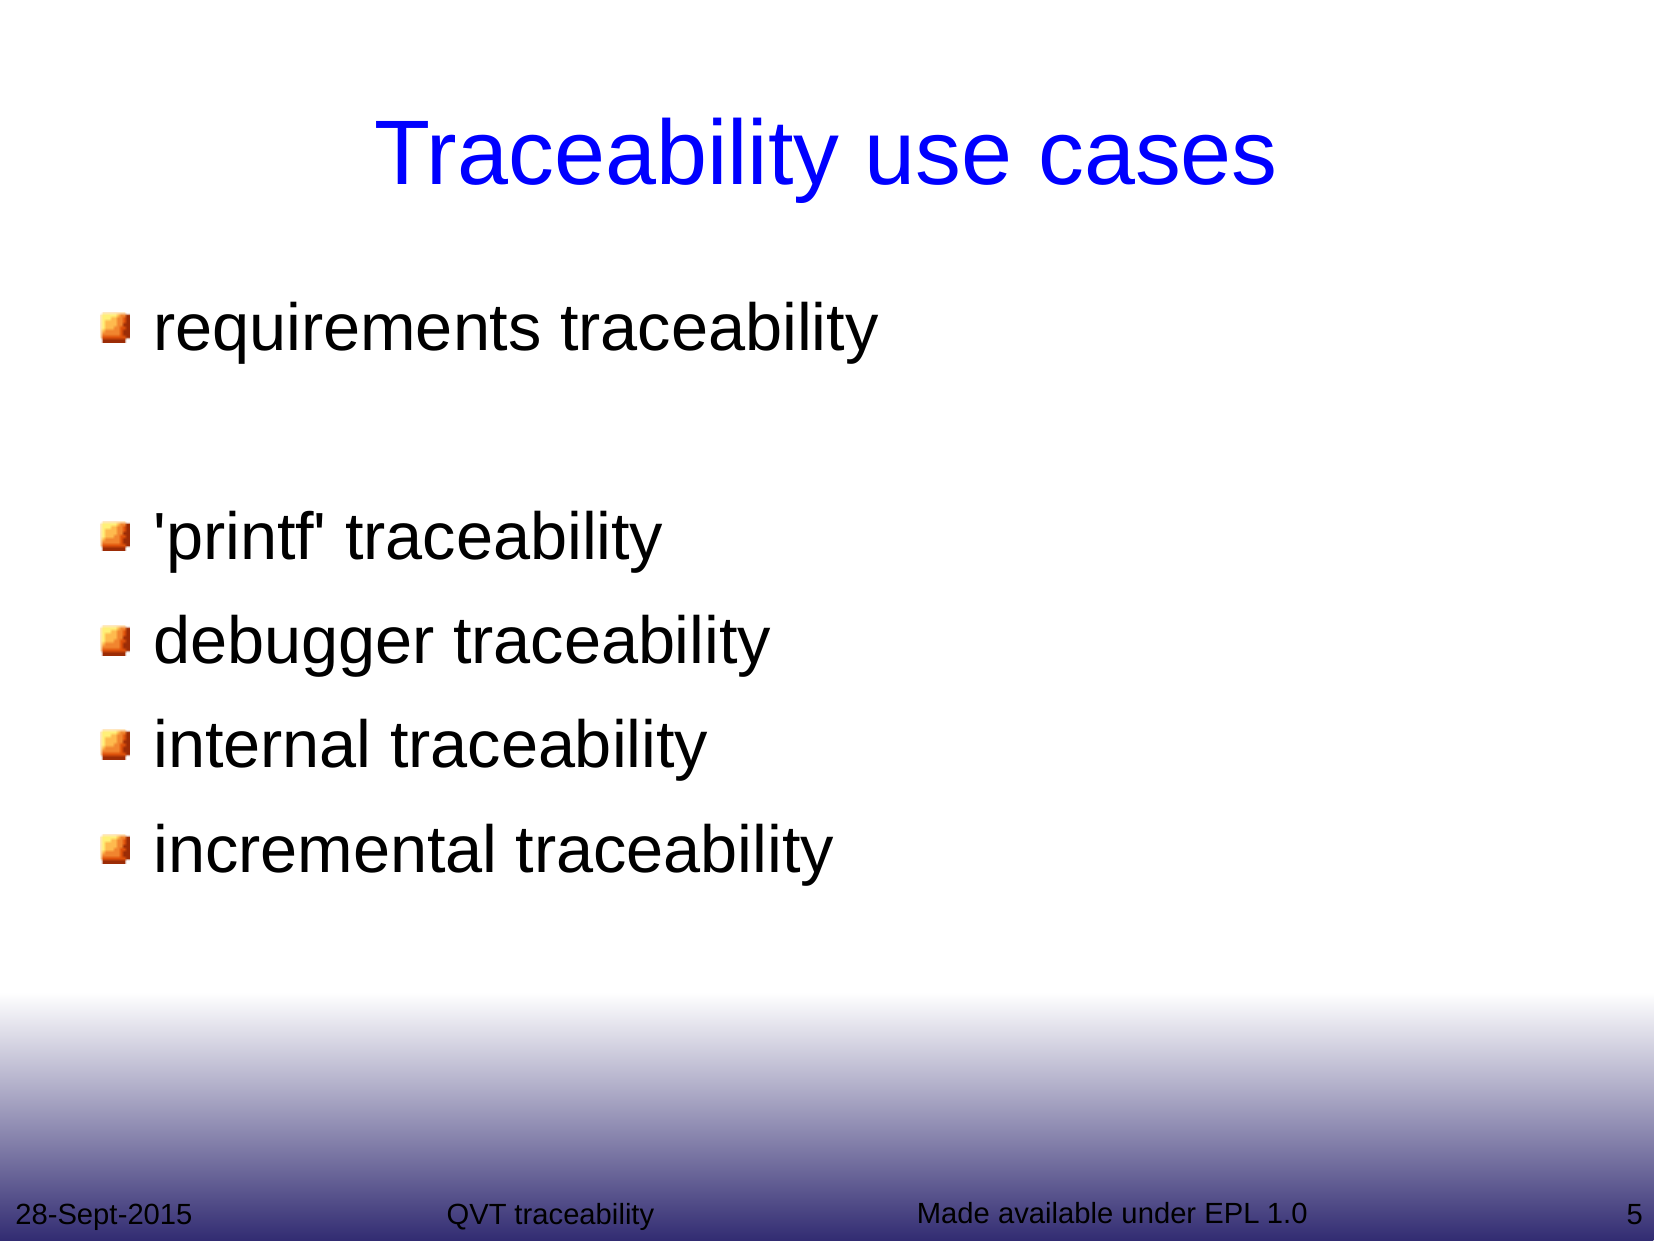

# Traceability use cases
requirements traceability
'printf' traceability
debugger traceability
internal traceability
incremental traceability
28-Sept-2015
QVT traceability
5